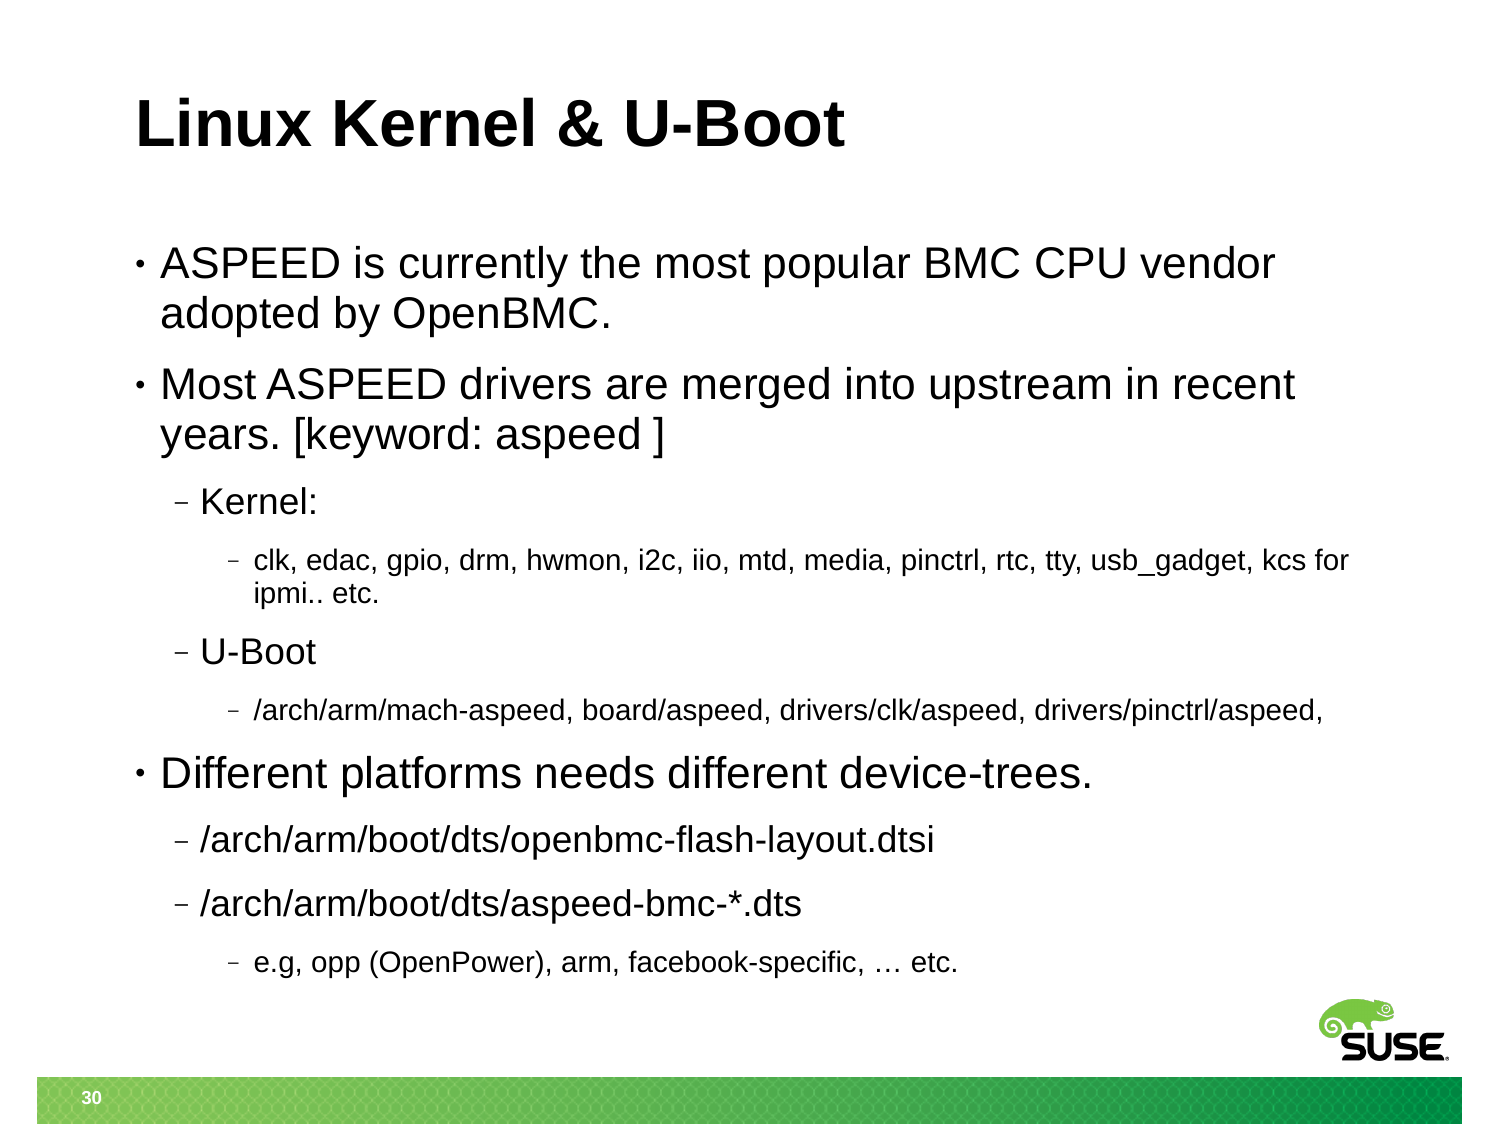

# Linux Kernel & U-Boot
ASPEED is currently the most popular BMC CPU vendor adopted by OpenBMC.
Most ASPEED drivers are merged into upstream in recent years. [keyword: aspeed ]
Kernel:
clk, edac, gpio, drm, hwmon, i2c, iio, mtd, media, pinctrl, rtc, tty, usb_gadget, kcs for ipmi.. etc.
U-Boot
/arch/arm/mach-aspeed, board/aspeed, drivers/clk/aspeed, drivers/pinctrl/aspeed,
Different platforms needs different device-trees.
/arch/arm/boot/dts/openbmc-flash-layout.dtsi
/arch/arm/boot/dts/aspeed-bmc-*.dts
e.g, opp (OpenPower), arm, facebook-specific, … etc.